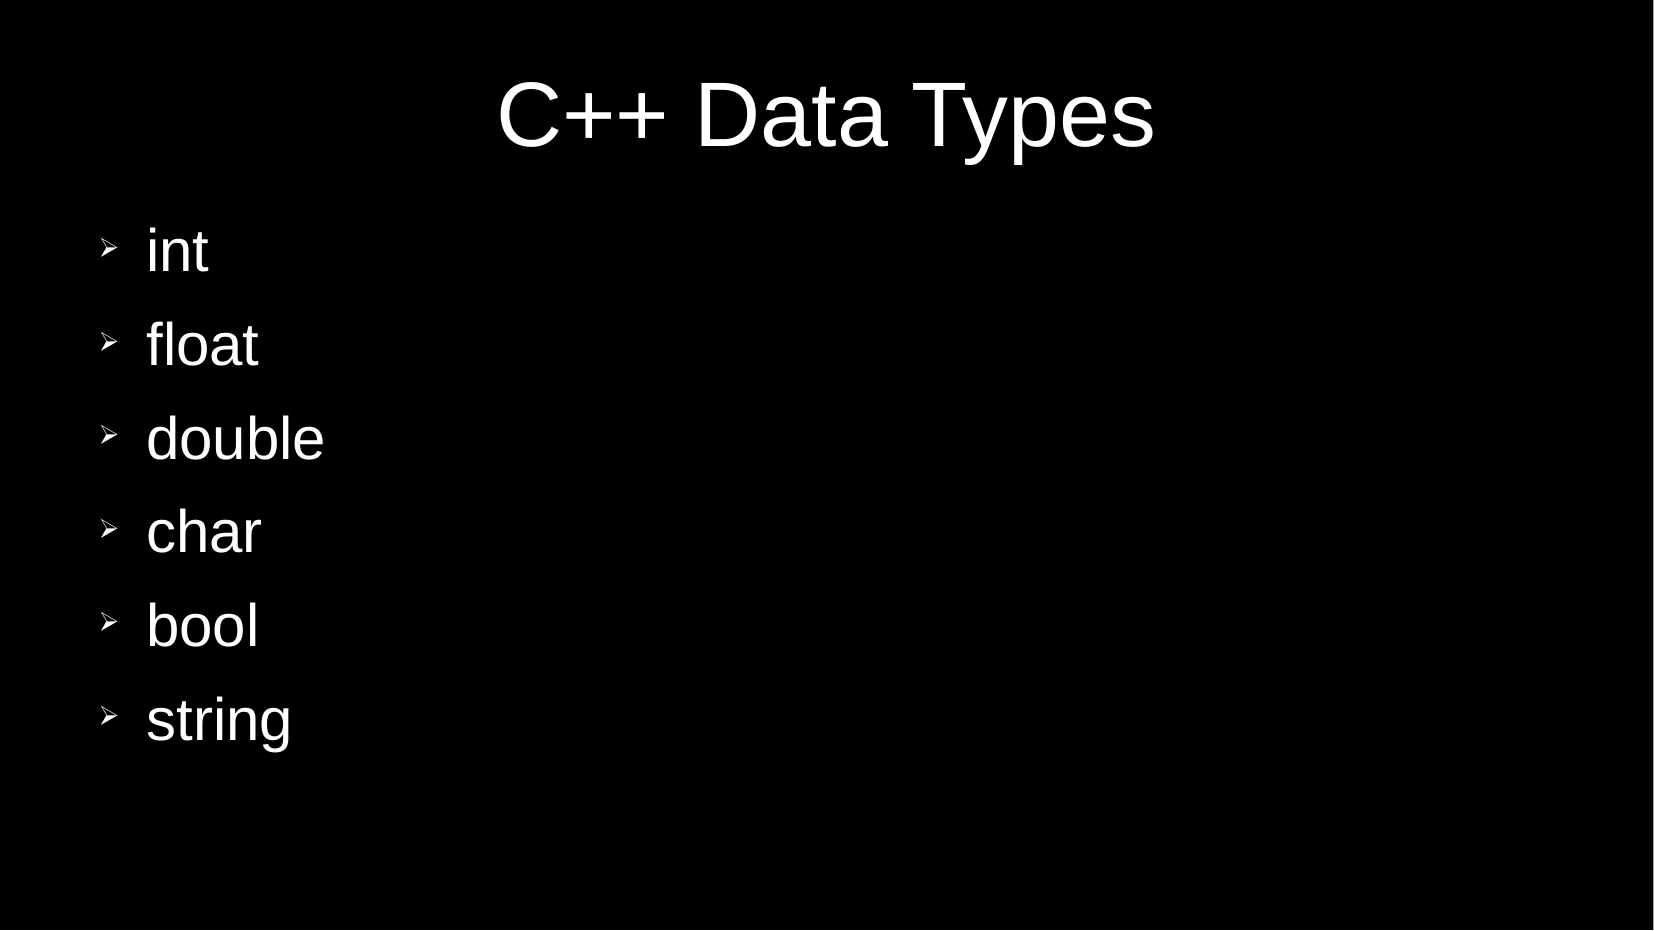

# C++ Data Types
int
float
double
char
bool
string